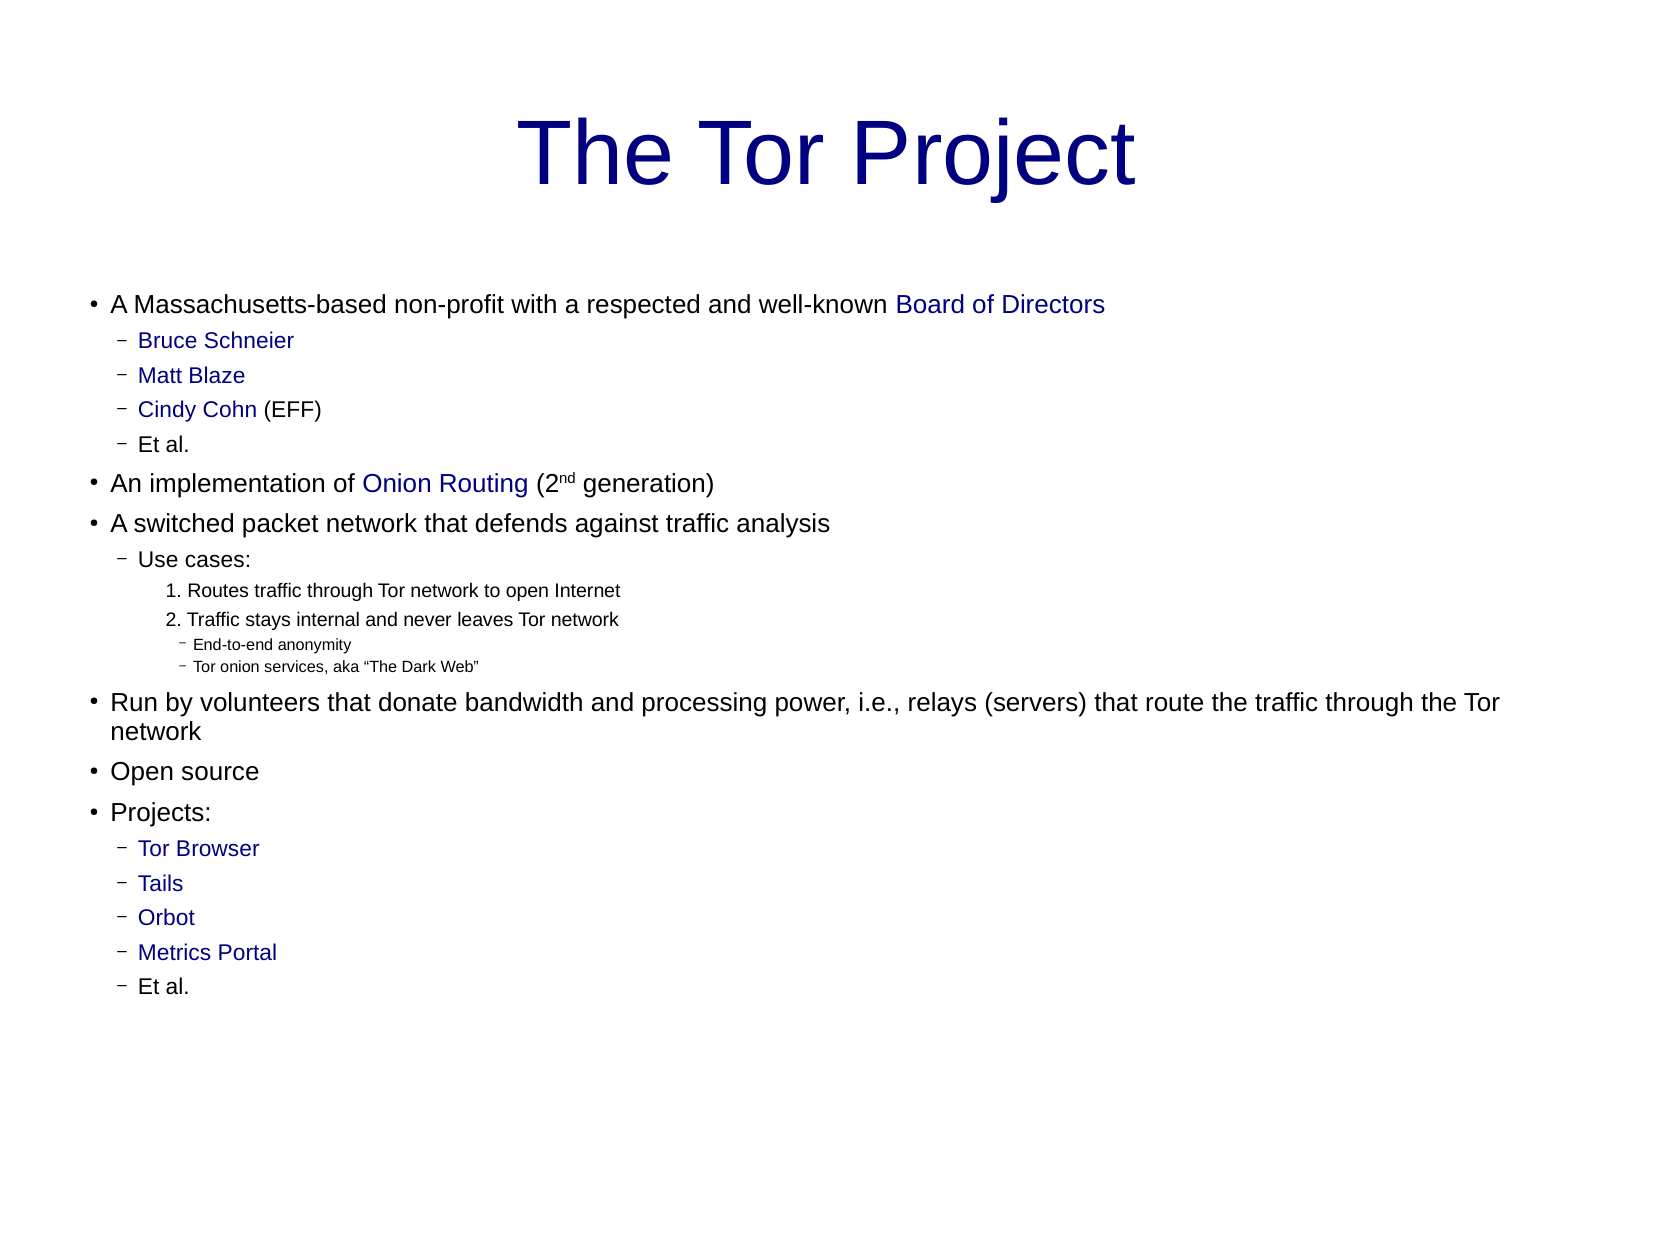

# The Tor Project
A Massachusetts-based non-profit with a respected and well-known Board of Directors
Bruce Schneier
Matt Blaze
Cindy Cohn (EFF)
Et al.
An implementation of Onion Routing (2nd generation)
A switched packet network that defends against traffic analysis
Use cases:
1. Routes traffic through Tor network to open Internet
2. Traffic stays internal and never leaves Tor network
End-to-end anonymity
Tor onion services, aka “The Dark Web”
Run by volunteers that donate bandwidth and processing power, i.e., relays (servers) that route the traffic through the Tor network
Open source
Projects:
Tor Browser
Tails
Orbot
Metrics Portal
Et al.